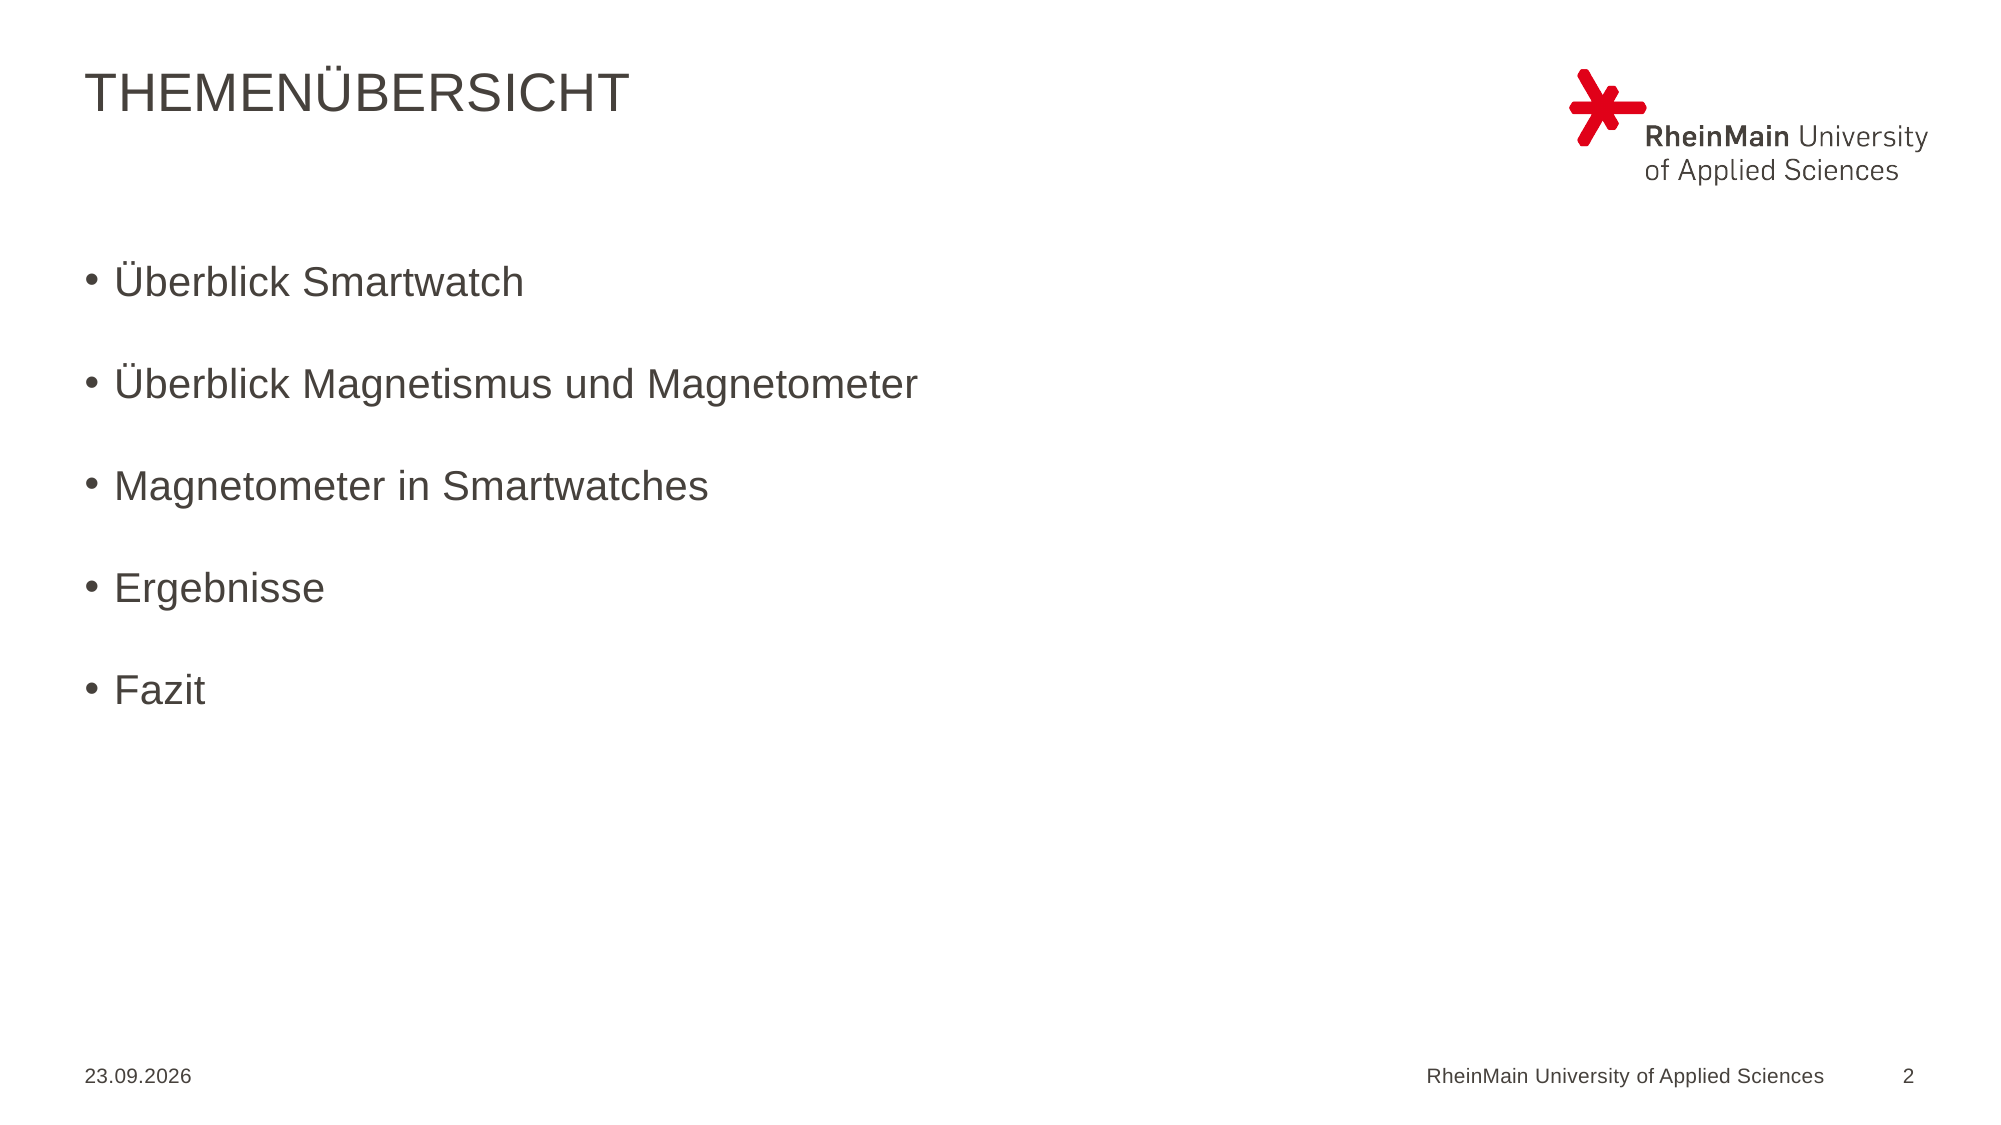

ThemenÜbersichT
# Überblick Smartwatch
Überblick Magnetismus und Magnetometer
Magnetometer in Smartwatches
Ergebnisse
Fazit
RheinMain University of Applied Sciences